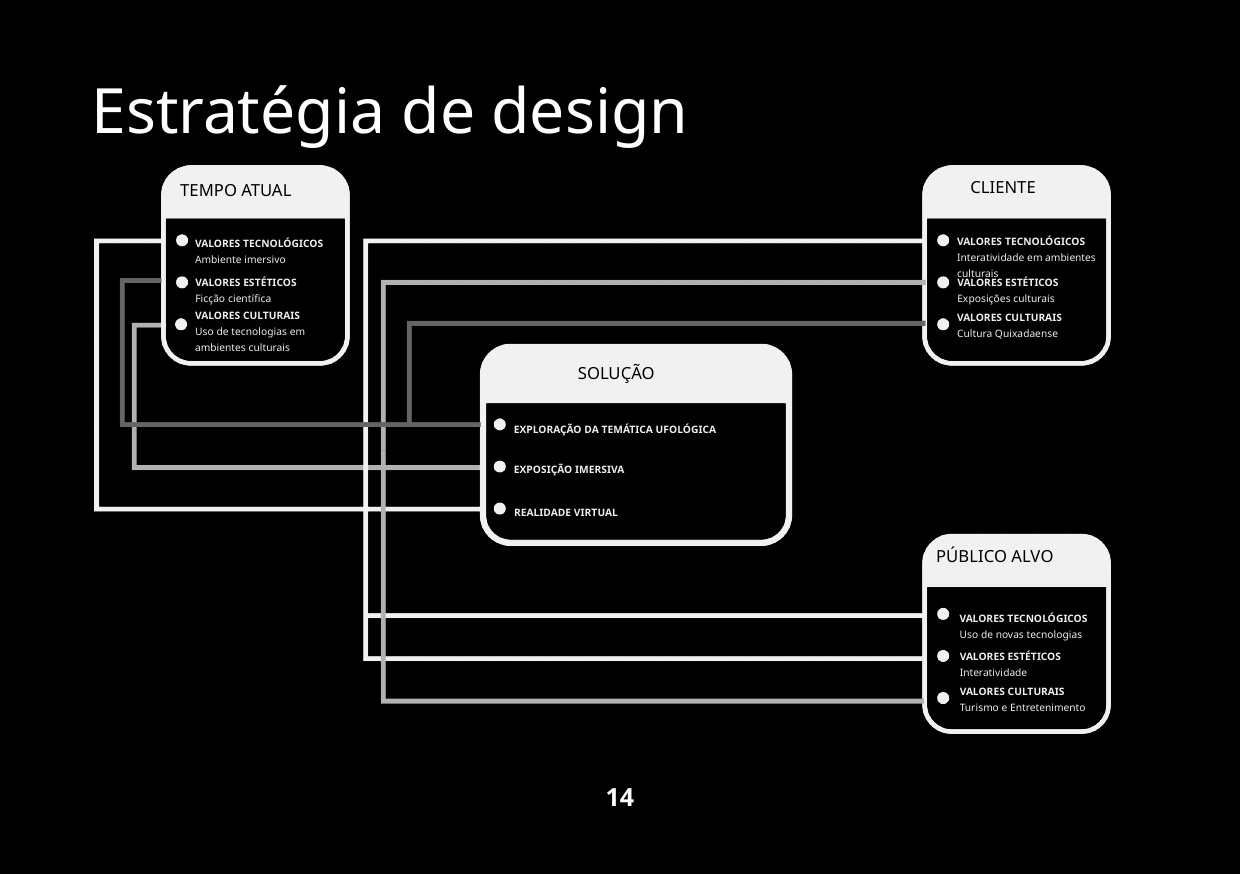

Estratégia de design
CLIENTE
TEMPO ATUAL
VALORES TECNOLÓGICOS
Interatividade em ambientes culturais
VALORES TECNOLÓGICOS
Ambiente imersivo
VALORES ESTÉTICOS
Exposições culturais
VALORES ESTÉTICOS
Ficção científica
VALORES CULTURAIS
Uso de tecnologias em ambientes culturais
VALORES CULTURAIS
Cultura Quixadaense
SOLUÇÃO
EXPLORAÇÃO DA TEMÁTICA UFOLÓGICA
EXPOSIÇÃO IMERSIVA
REALIDADE VIRTUAL
PÚBLICO ALVO
VALORES TECNOLÓGICOS
Uso de novas tecnologias
VALORES ESTÉTICOS
Interatividade
VALORES CULTURAIS
Turismo e Entretenimento
# 14